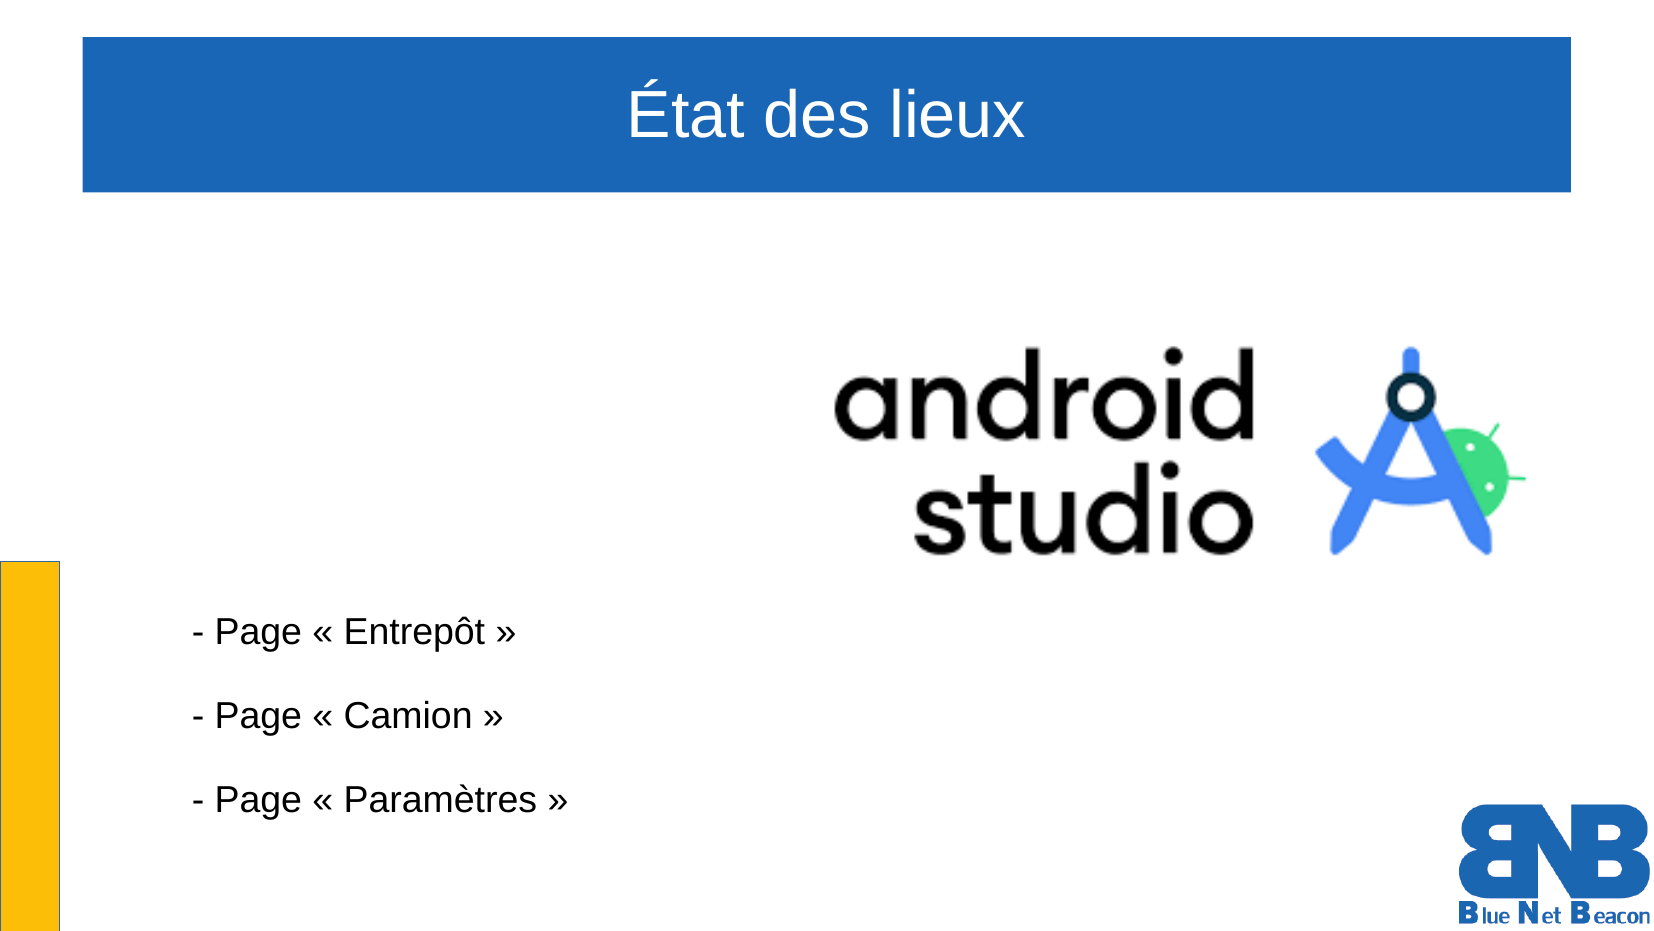

# État des lieux
- Page « Entrepôt »
- Page « Camion »
- Page « Paramètres »